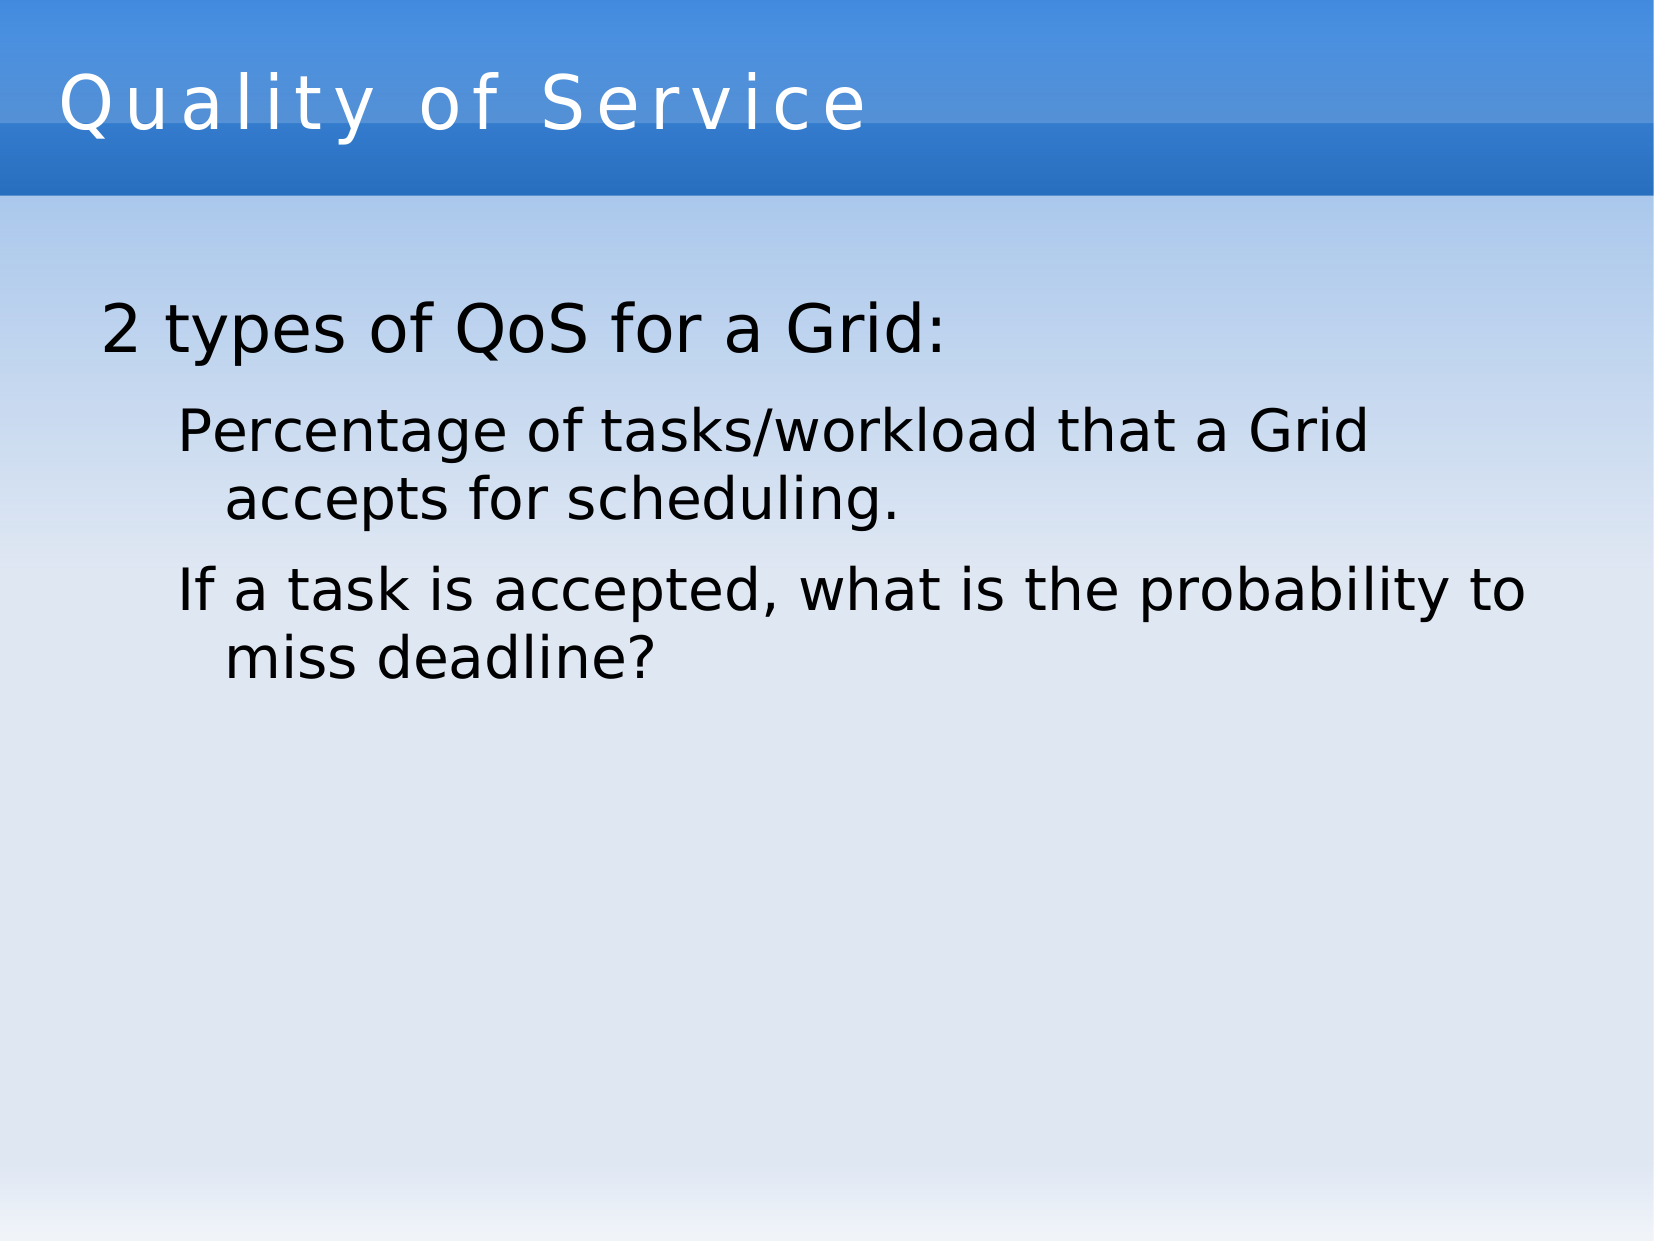

# Quality of Service
2 types of QoS for a Grid:
Percentage of tasks/workload that a Grid accepts for scheduling.
If a task is accepted, what is the probability to miss deadline?